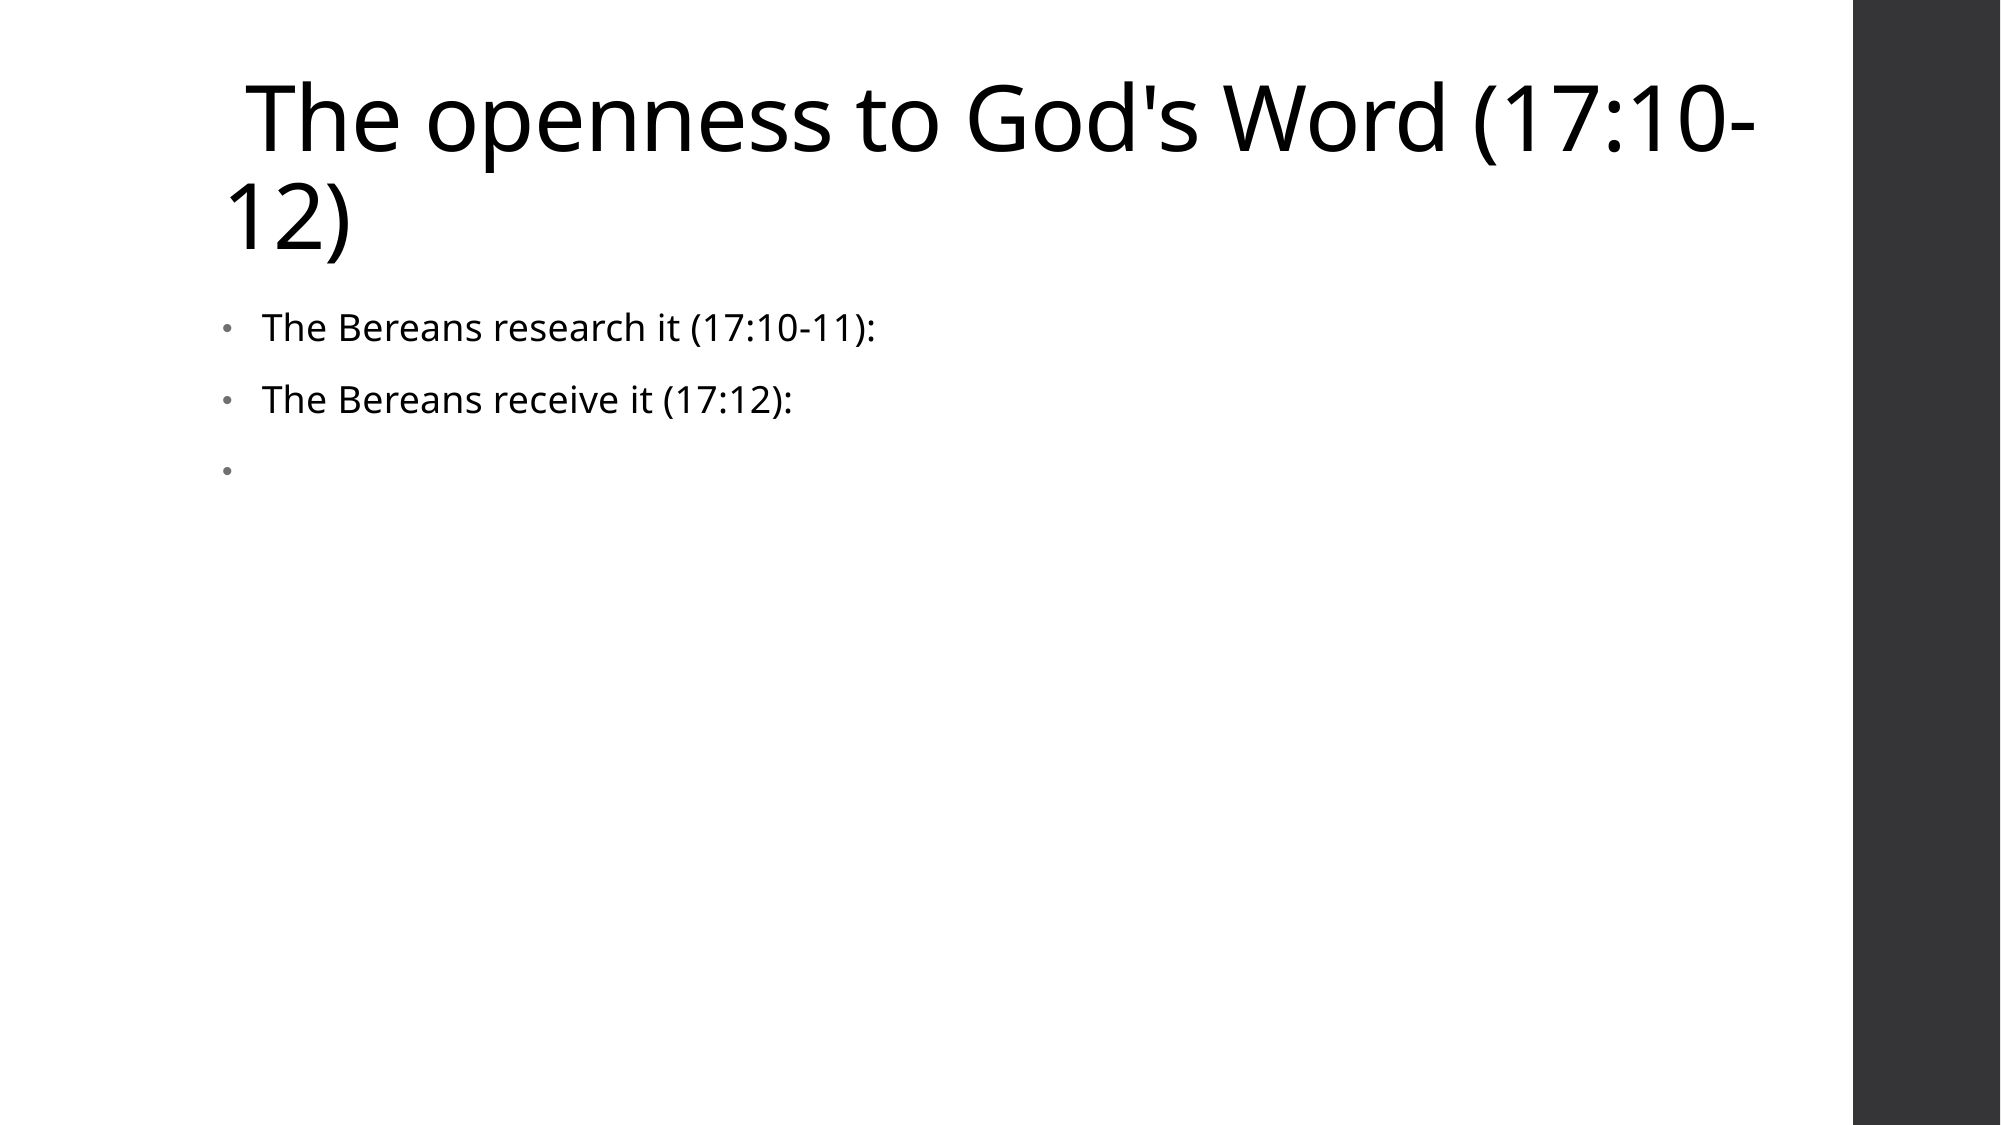

# The openness to God's Word (17:10-12)
 The Bereans research it (17:10-11):
 The Bereans receive it (17:12):